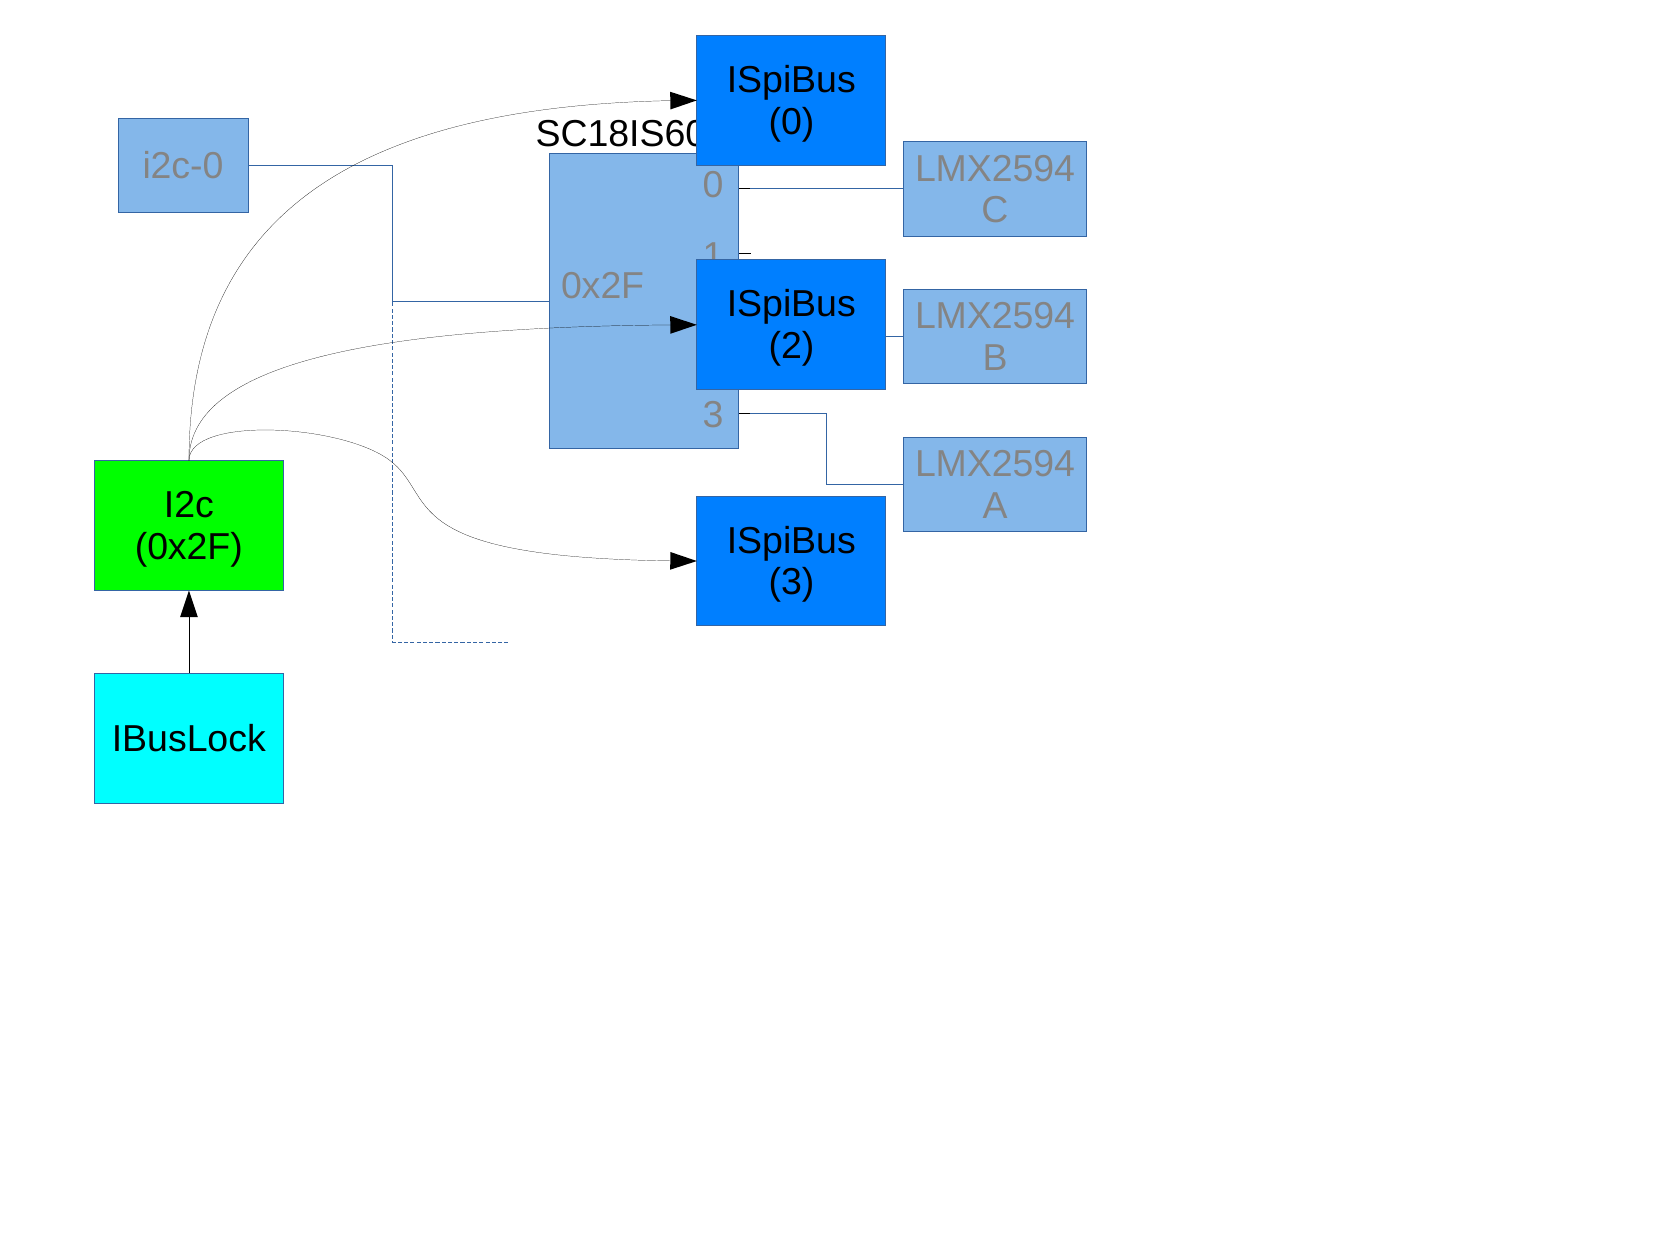

ISpiBus
(0)
i2c-0
LMX2594
C
SC18IS602B
0
1
0x2F
ISpiBus
(2)
LMX2594
B
2
3
LMX2594
A
I2c
(0x2F)
ISpiBus
(3)
IBusLock